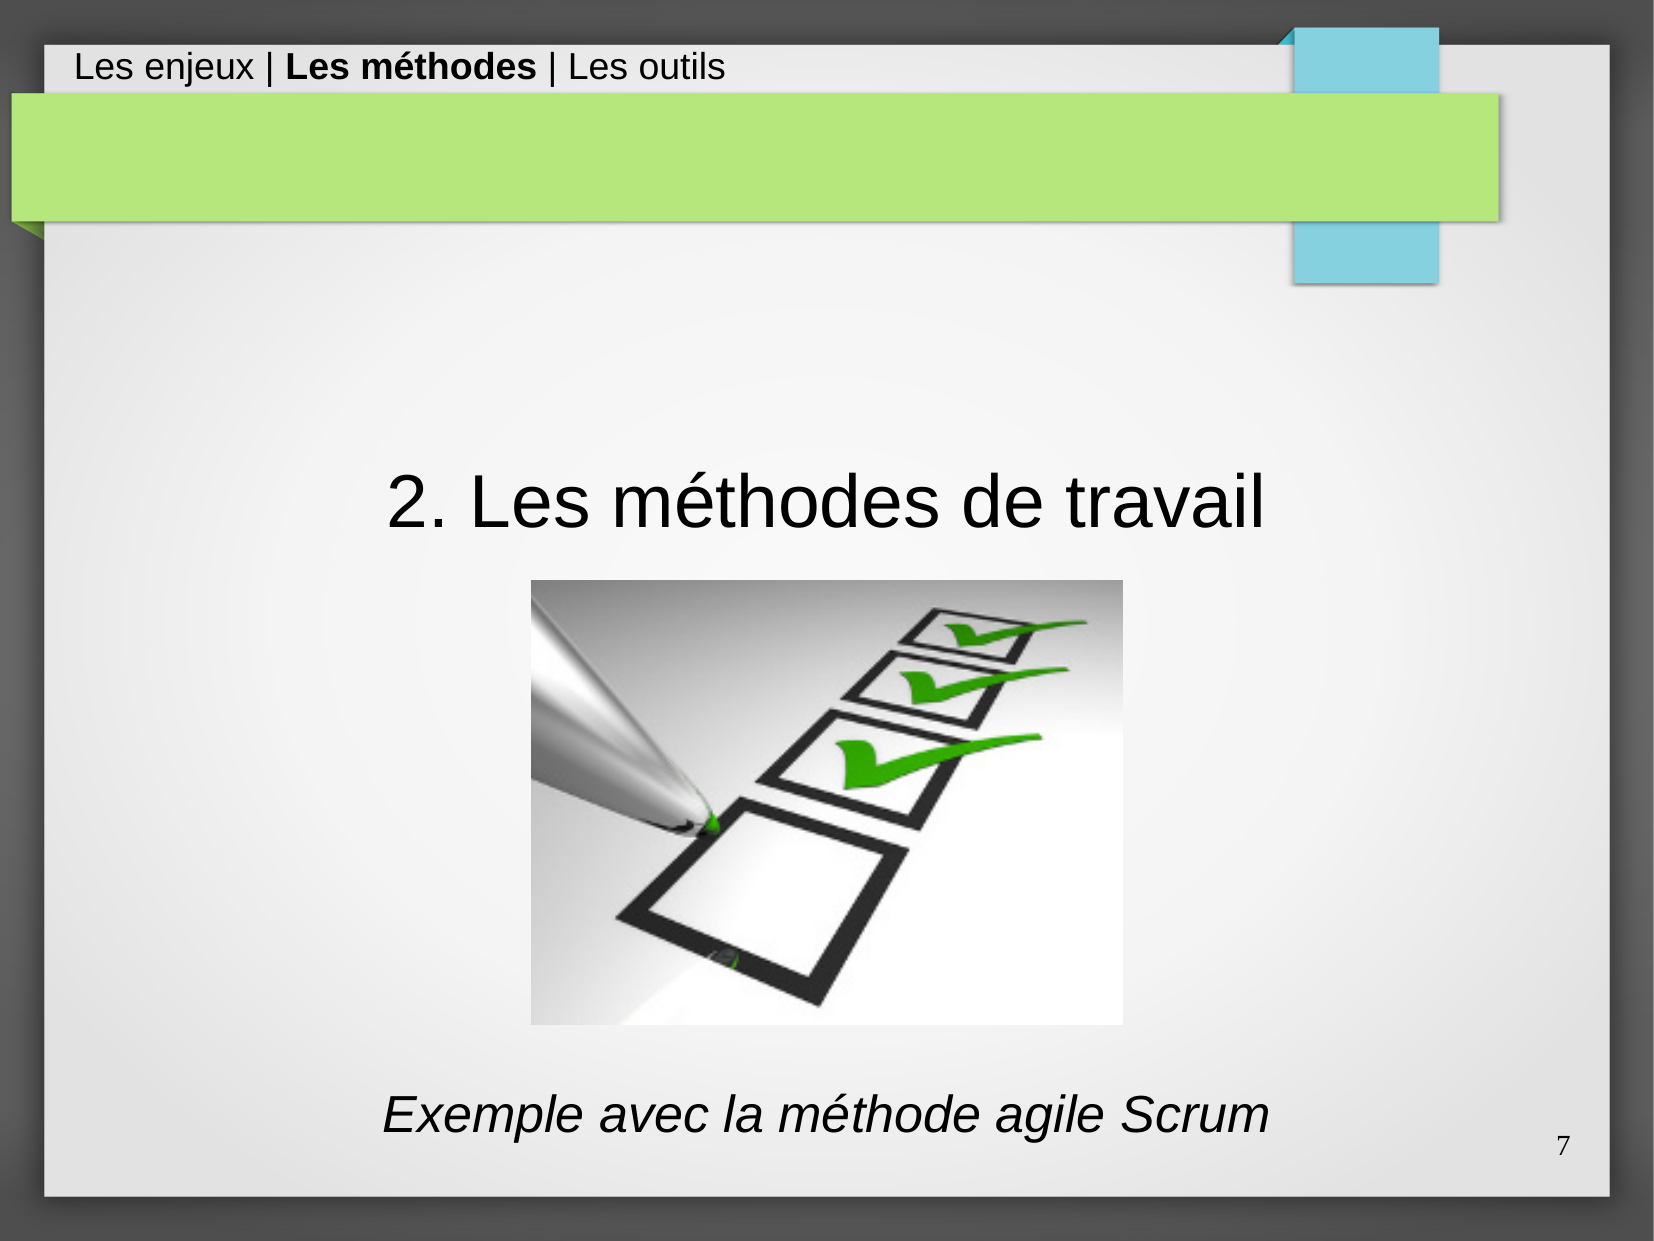

Les enjeux | Les méthodes | Les outils
# 2. Les méthodes de travail
Exemple avec la méthode agile Scrum
7